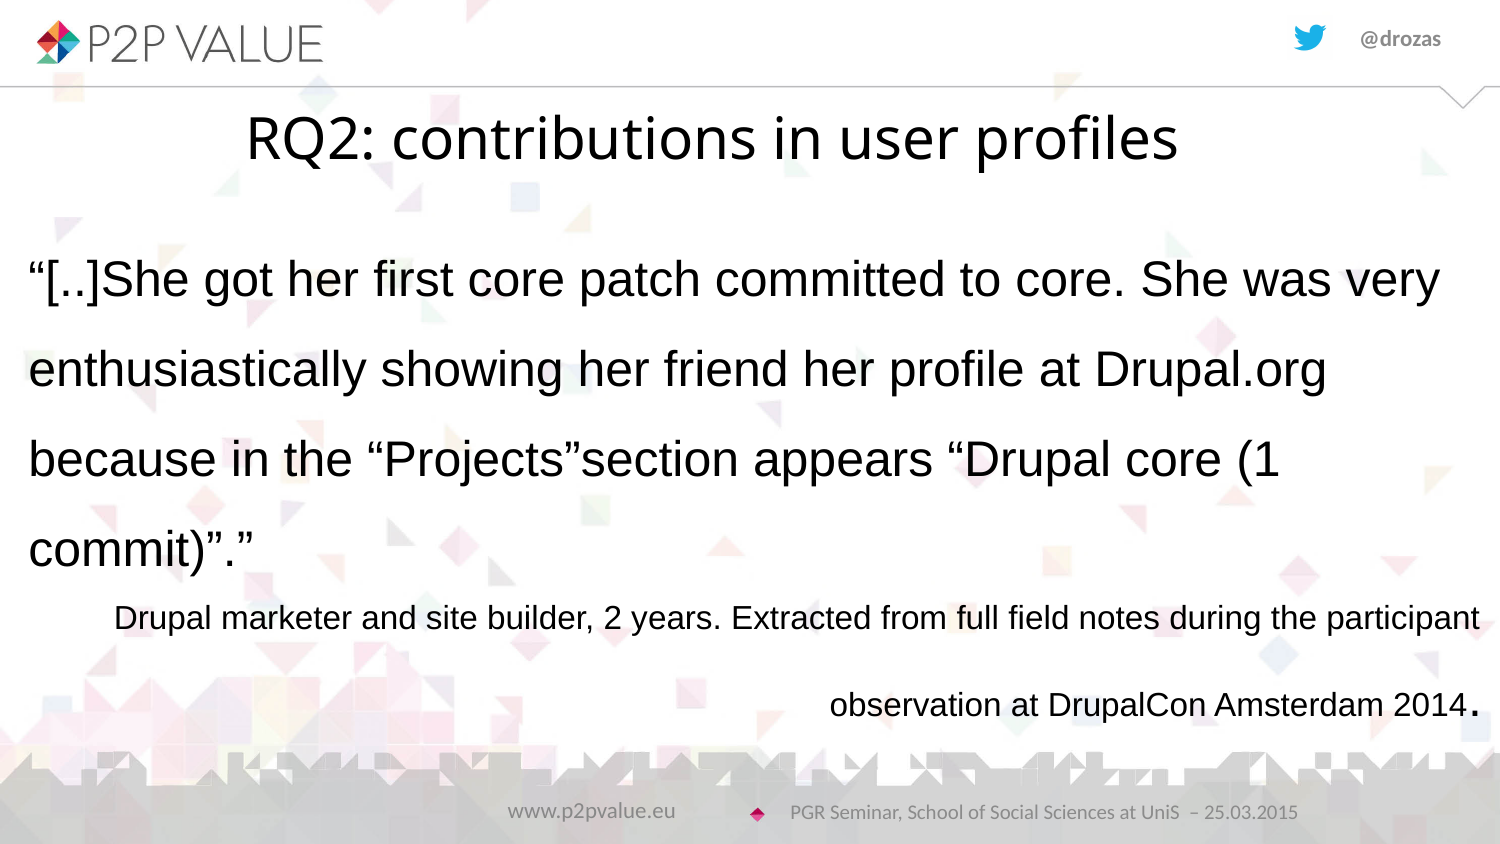

@drozas
# RQ2: contributions in user profiles
“[..]She got her first core patch committed to core. She was very enthusiastically showing her friend her profile at Drupal.org because in the “Projects”section appears “Drupal core (1 commit)”.”
Drupal marketer and site builder, 2 years. Extracted from full field notes during the participant observation at DrupalCon Amsterdam 2014.
PGR Seminar, School of Social Sciences at UniS – 25.03.2015
www.p2pvalue.eu